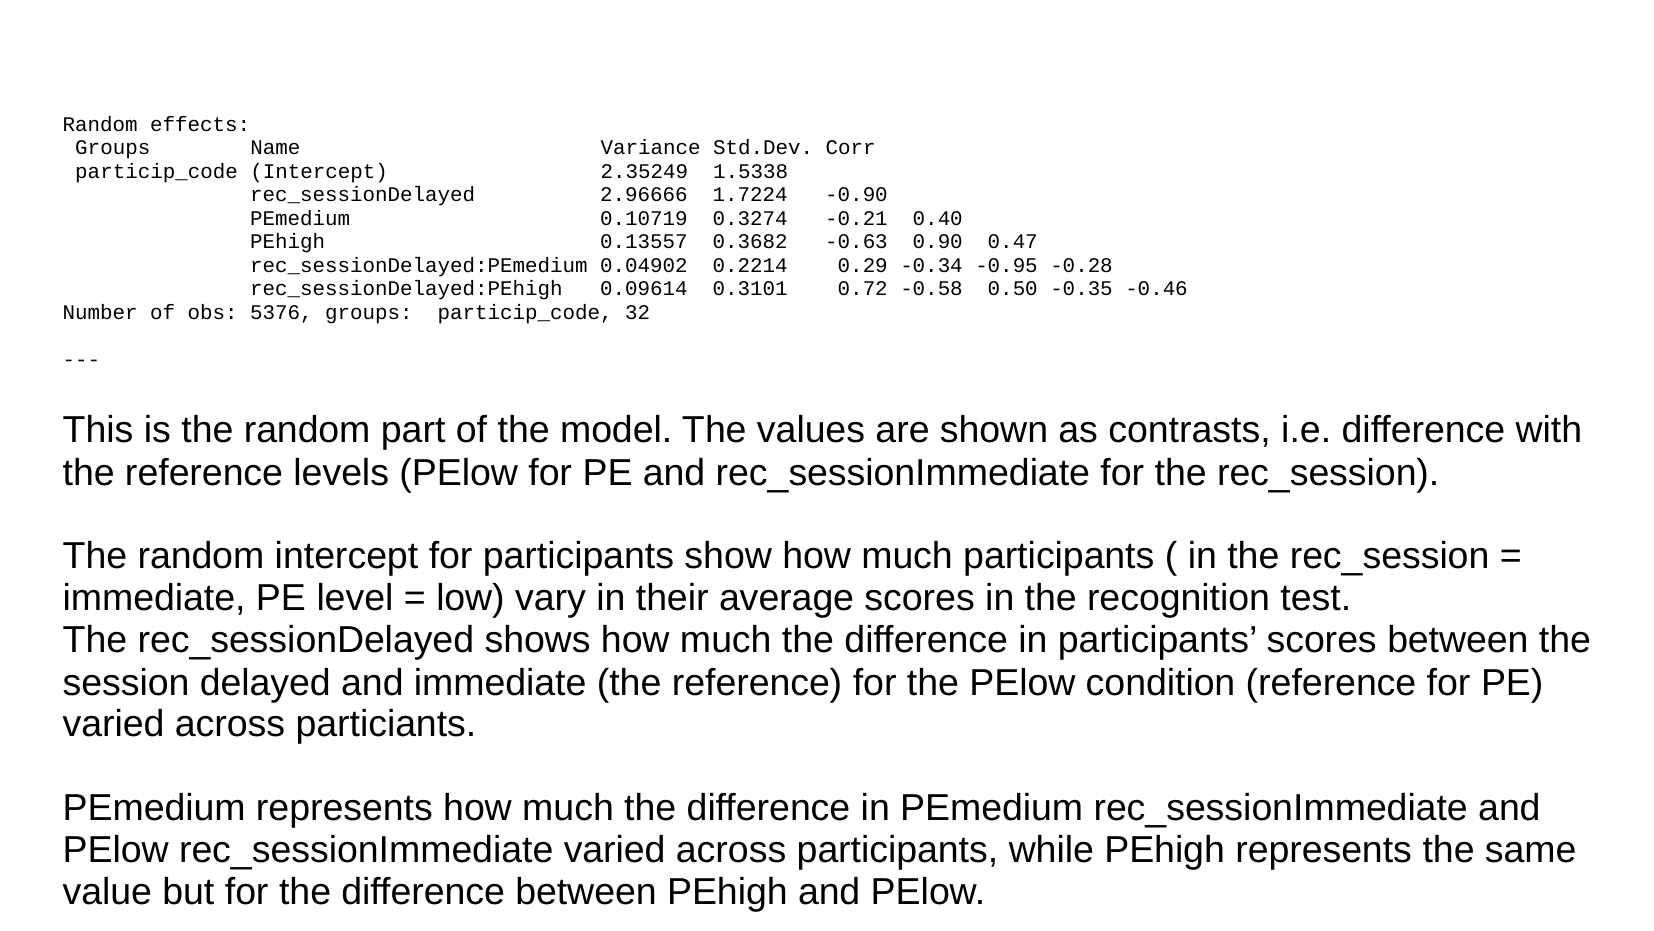

Random effects:
 Groups Name Variance Std.Dev. Corr
 particip_code (Intercept) 2.35249 1.5338
 rec_sessionDelayed 2.96666 1.7224 -0.90
 PEmedium 0.10719 0.3274 -0.21 0.40
 PEhigh 0.13557 0.3682 -0.63 0.90 0.47
 rec_sessionDelayed:PEmedium 0.04902 0.2214 0.29 -0.34 -0.95 -0.28
 rec_sessionDelayed:PEhigh 0.09614 0.3101 0.72 -0.58 0.50 -0.35 -0.46
Number of obs: 5376, groups: particip_code, 32
---
This is the random part of the model. The values are shown as contrasts, i.e. difference with the reference levels (PElow for PE and rec_sessionImmediate for the rec_session).
The random intercept for participants show how much participants ( in the rec_session = immediate, PE level = low) vary in their average scores in the recognition test.
The rec_sessionDelayed shows how much the difference in participants’ scores between the session delayed and immediate (the reference) for the PElow condition (reference for PE) varied across particiants.
PEmedium represents how much the difference in PEmedium rec_sessionImmediate and PElow rec_sessionImmediate varied across participants, while PEhigh represents the same value but for the difference between PEhigh and PElow.